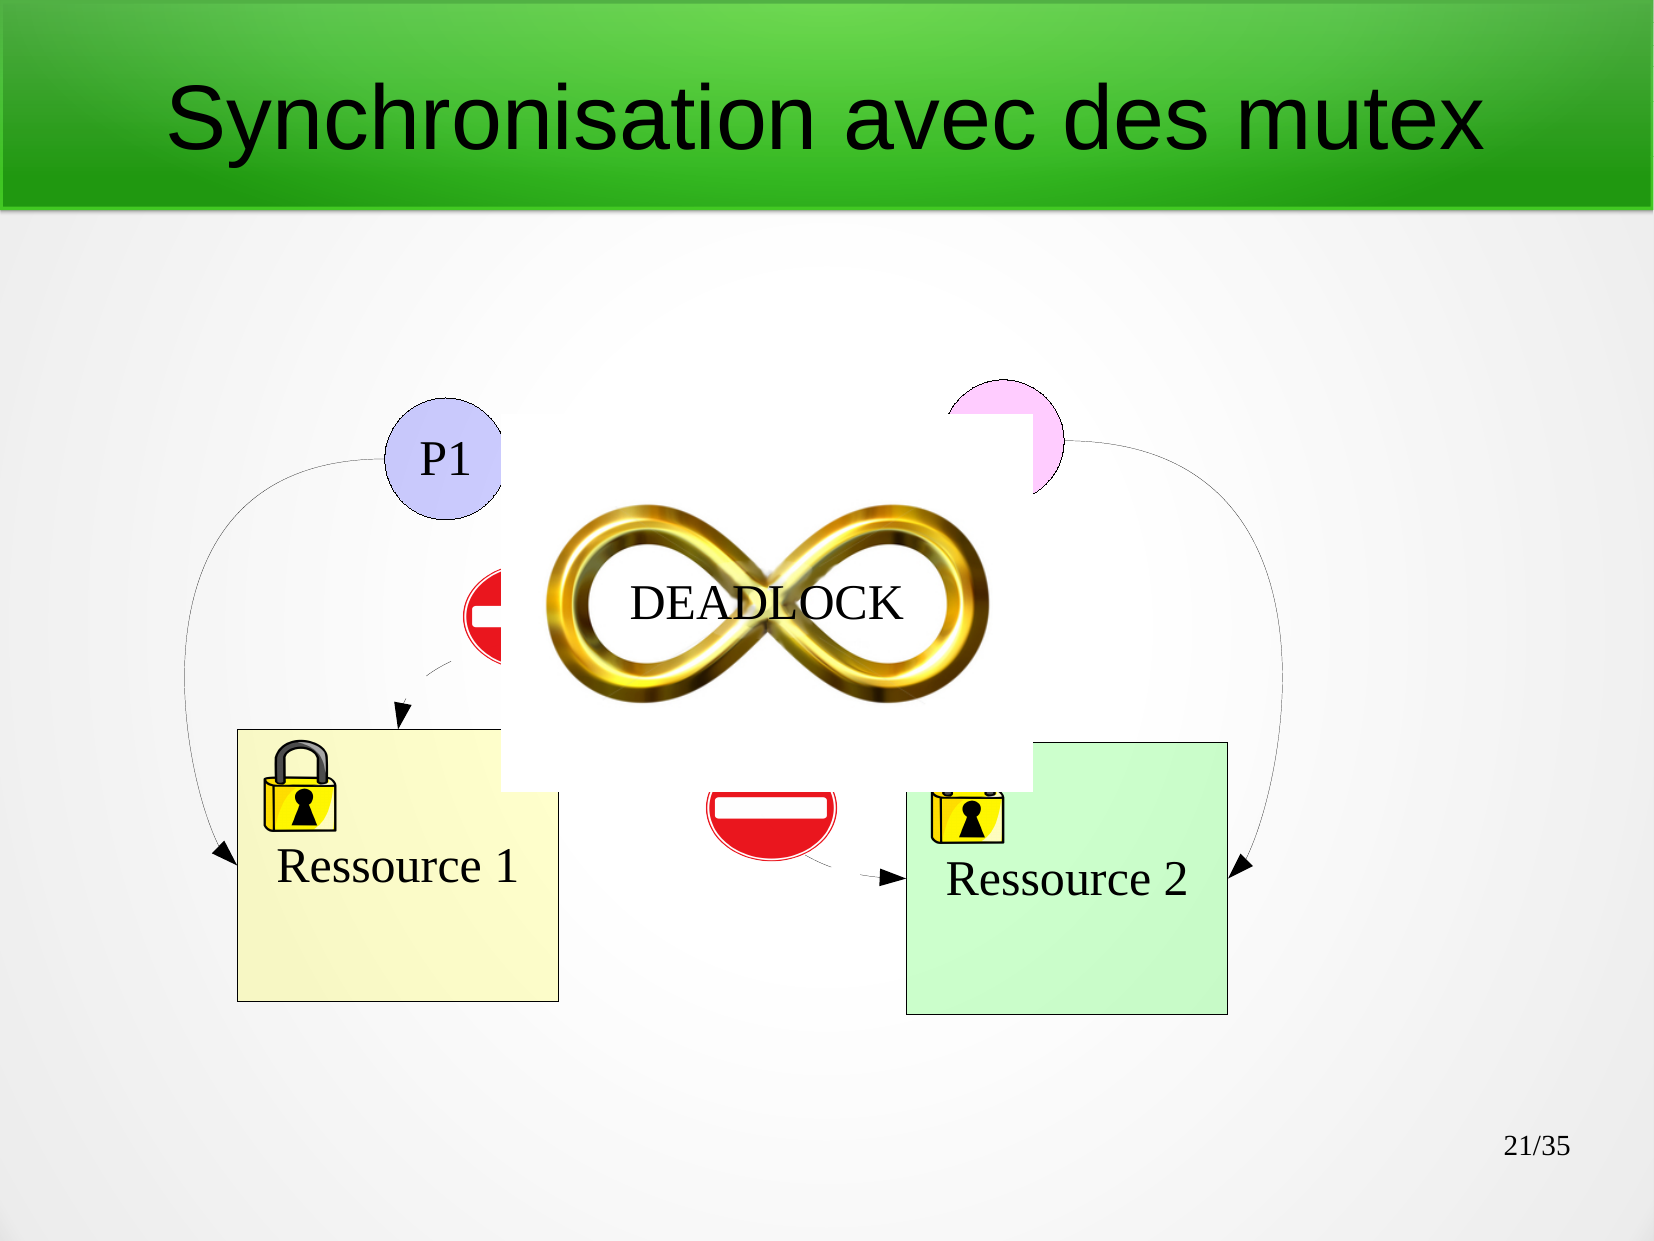

# Synchronisation avec des mutex
P2
P1
DEADLOCK
Ressource 1
Ressource 2
21